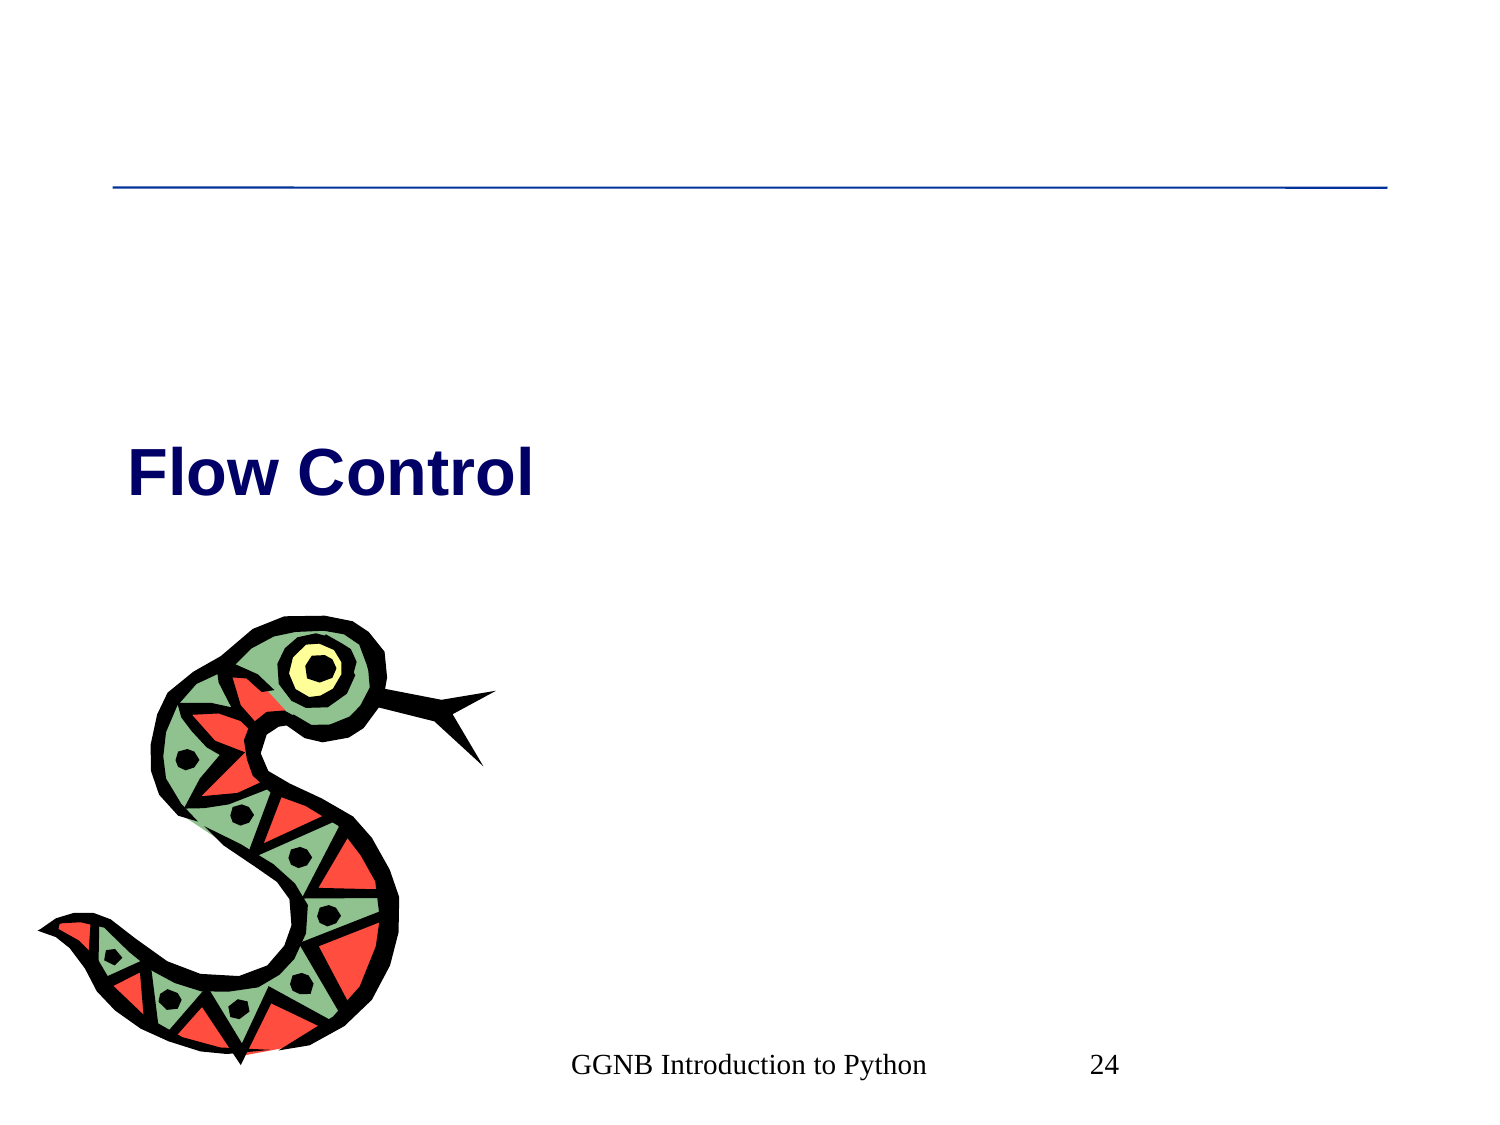

# Flow Control
GGNB Introduction to Python
24